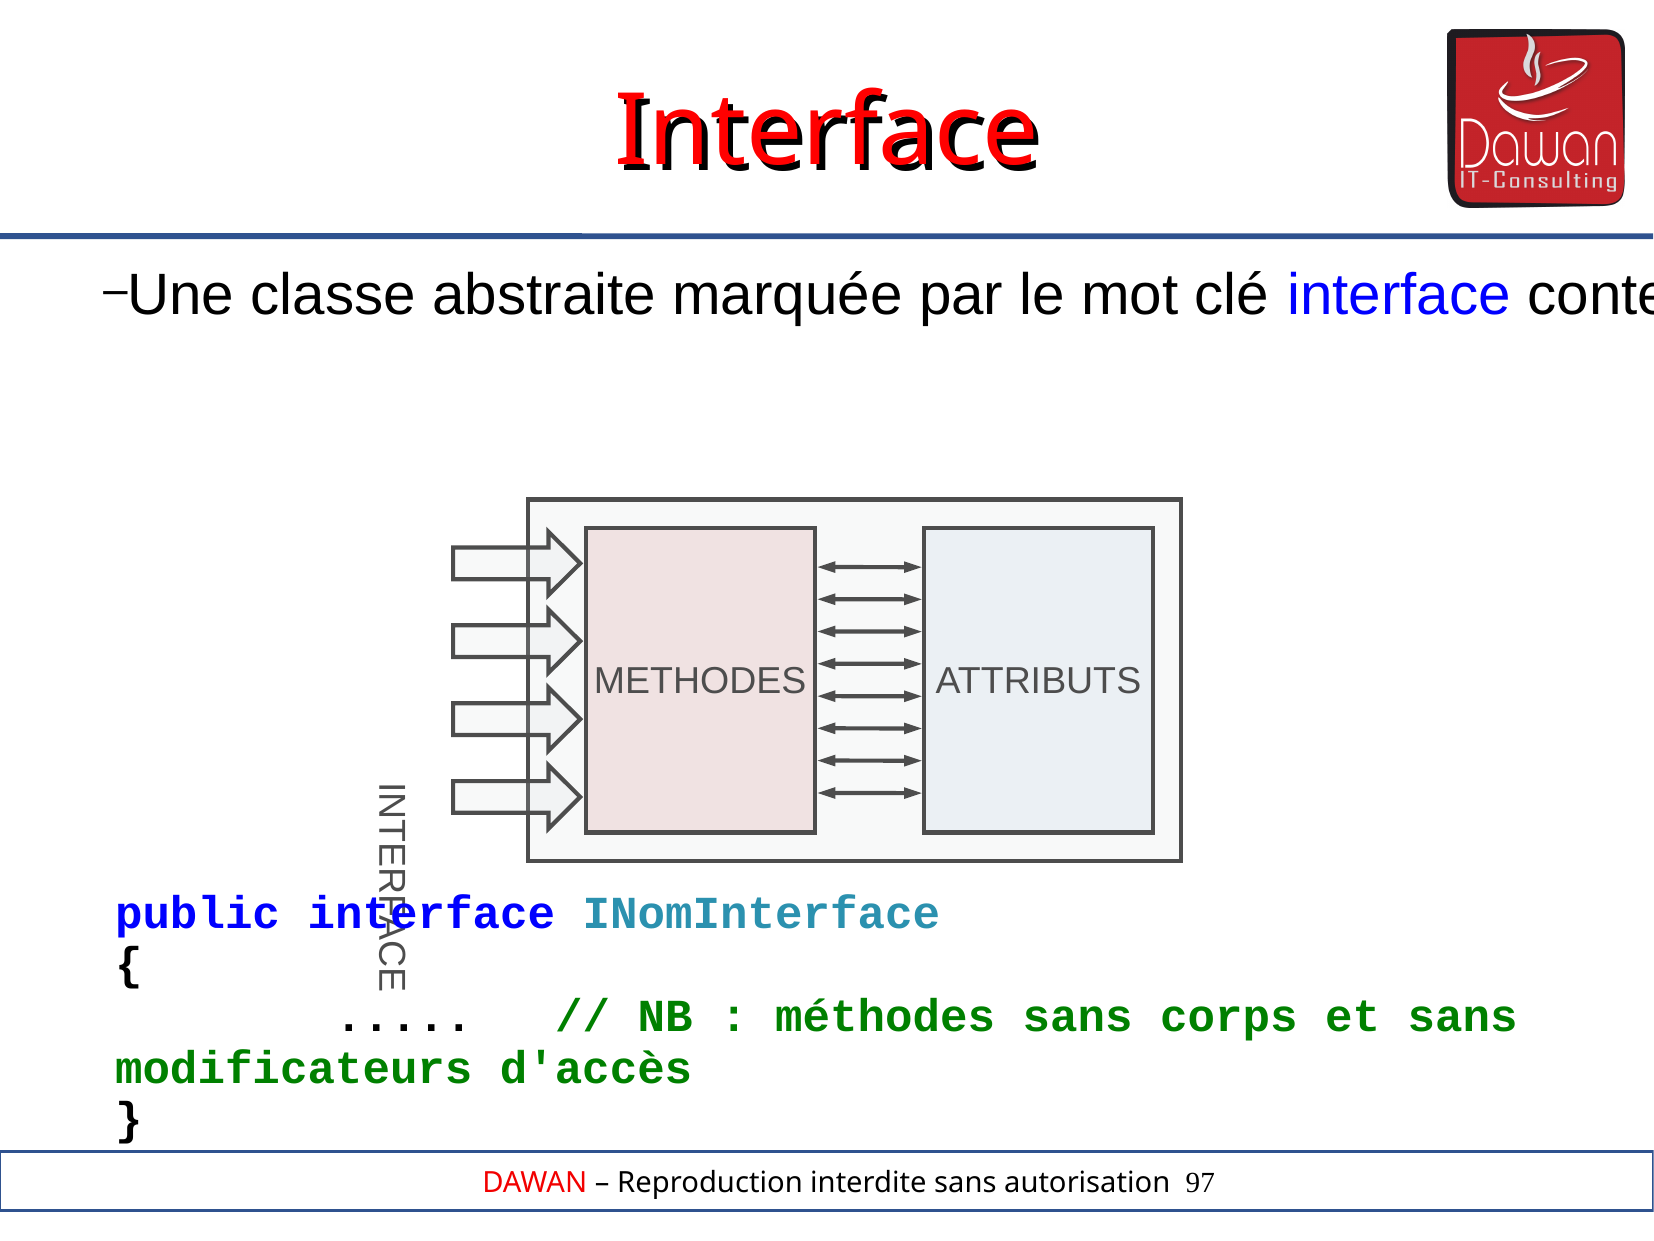

Interface
Une classe abstraite marquée par le mot clé interface contenant juste des signatures de méthodes dans le but de forcer la redéfinition.
METHODES
ATTRIBUTS
INTERFACE
public interface INomInterface
{
 ..... // NB : méthodes sans corps et sans modificateurs d'accès
}